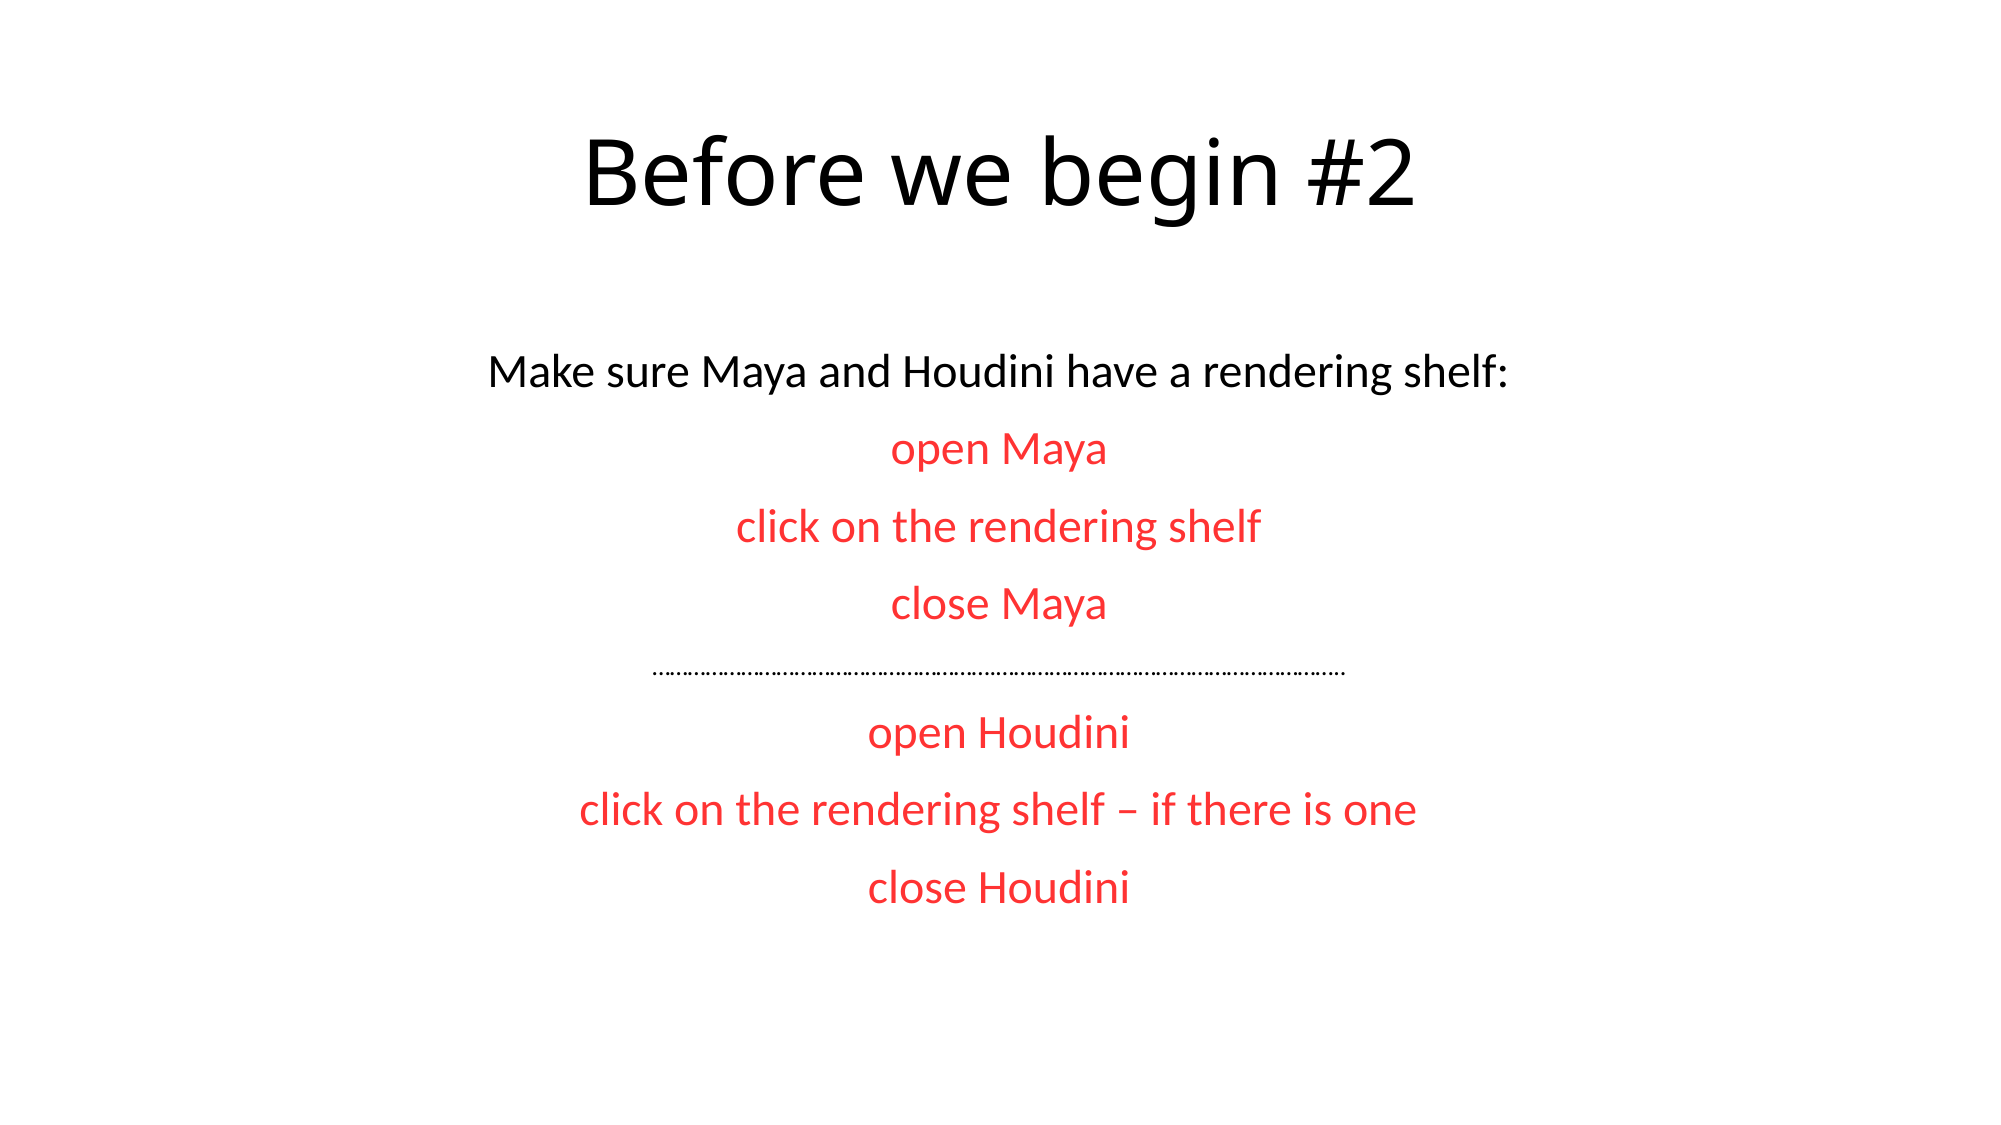

Before we begin #2
Make sure Maya and Houdini have a rendering shelf:
open Maya
click on the rendering shelf
close Maya
………………………………………………….…………………………………………………..
open Houdini
click on the rendering shelf – if there is one
close Houdini